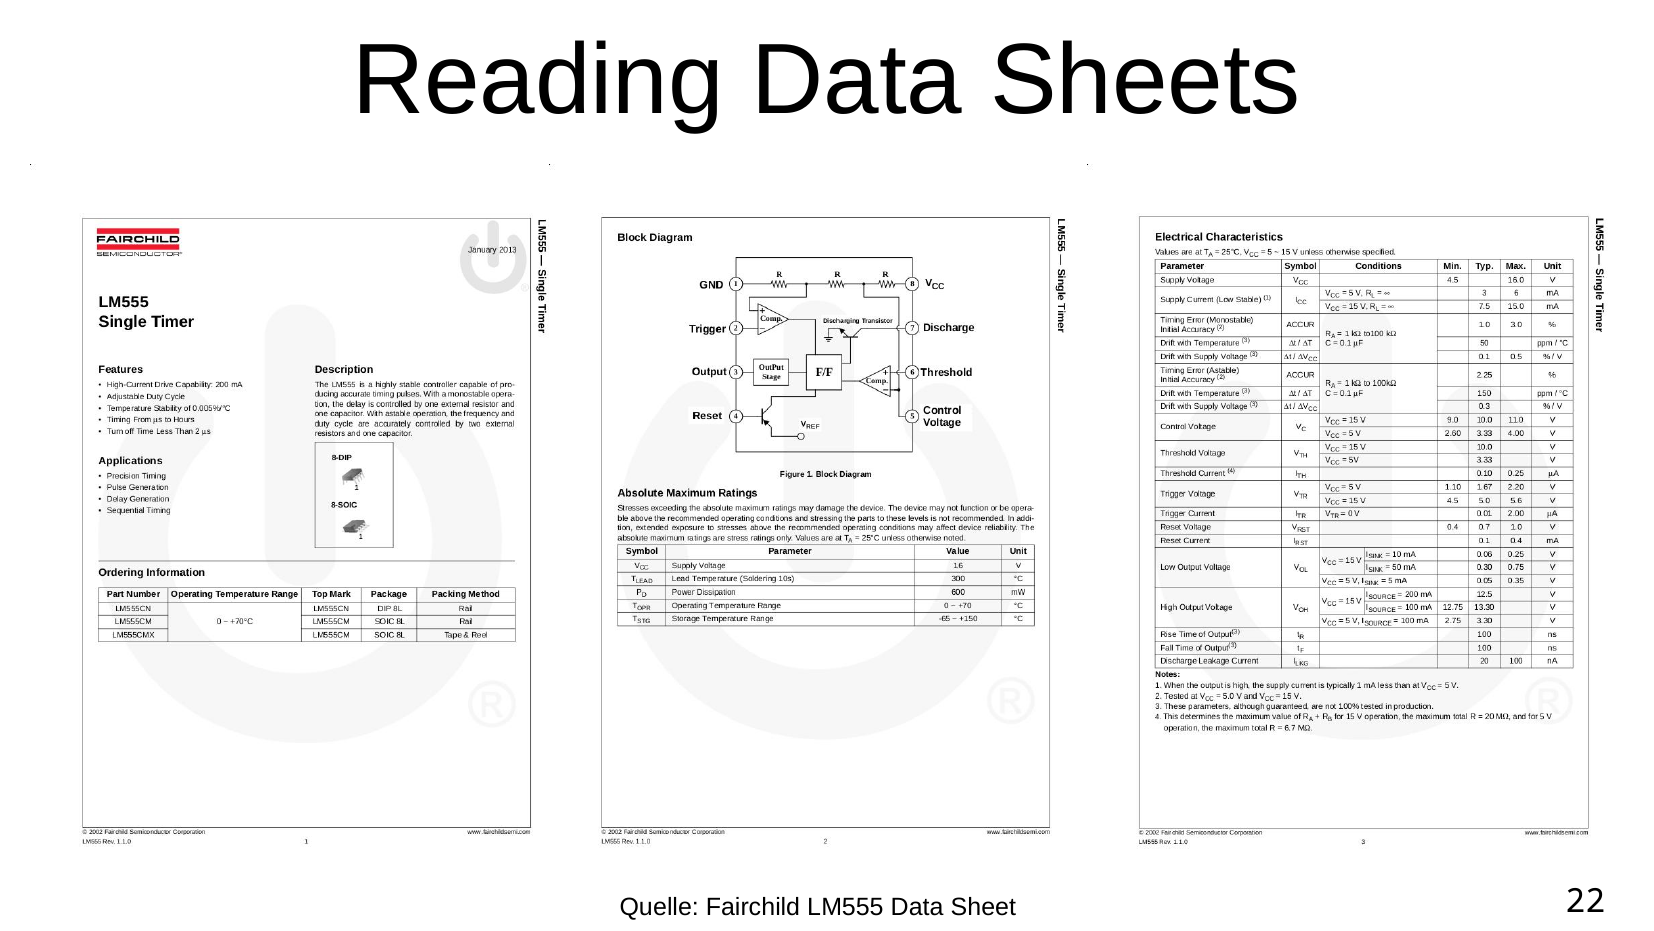

# Reading Data Sheets
Quelle: Fairchild LM555 Data Sheet